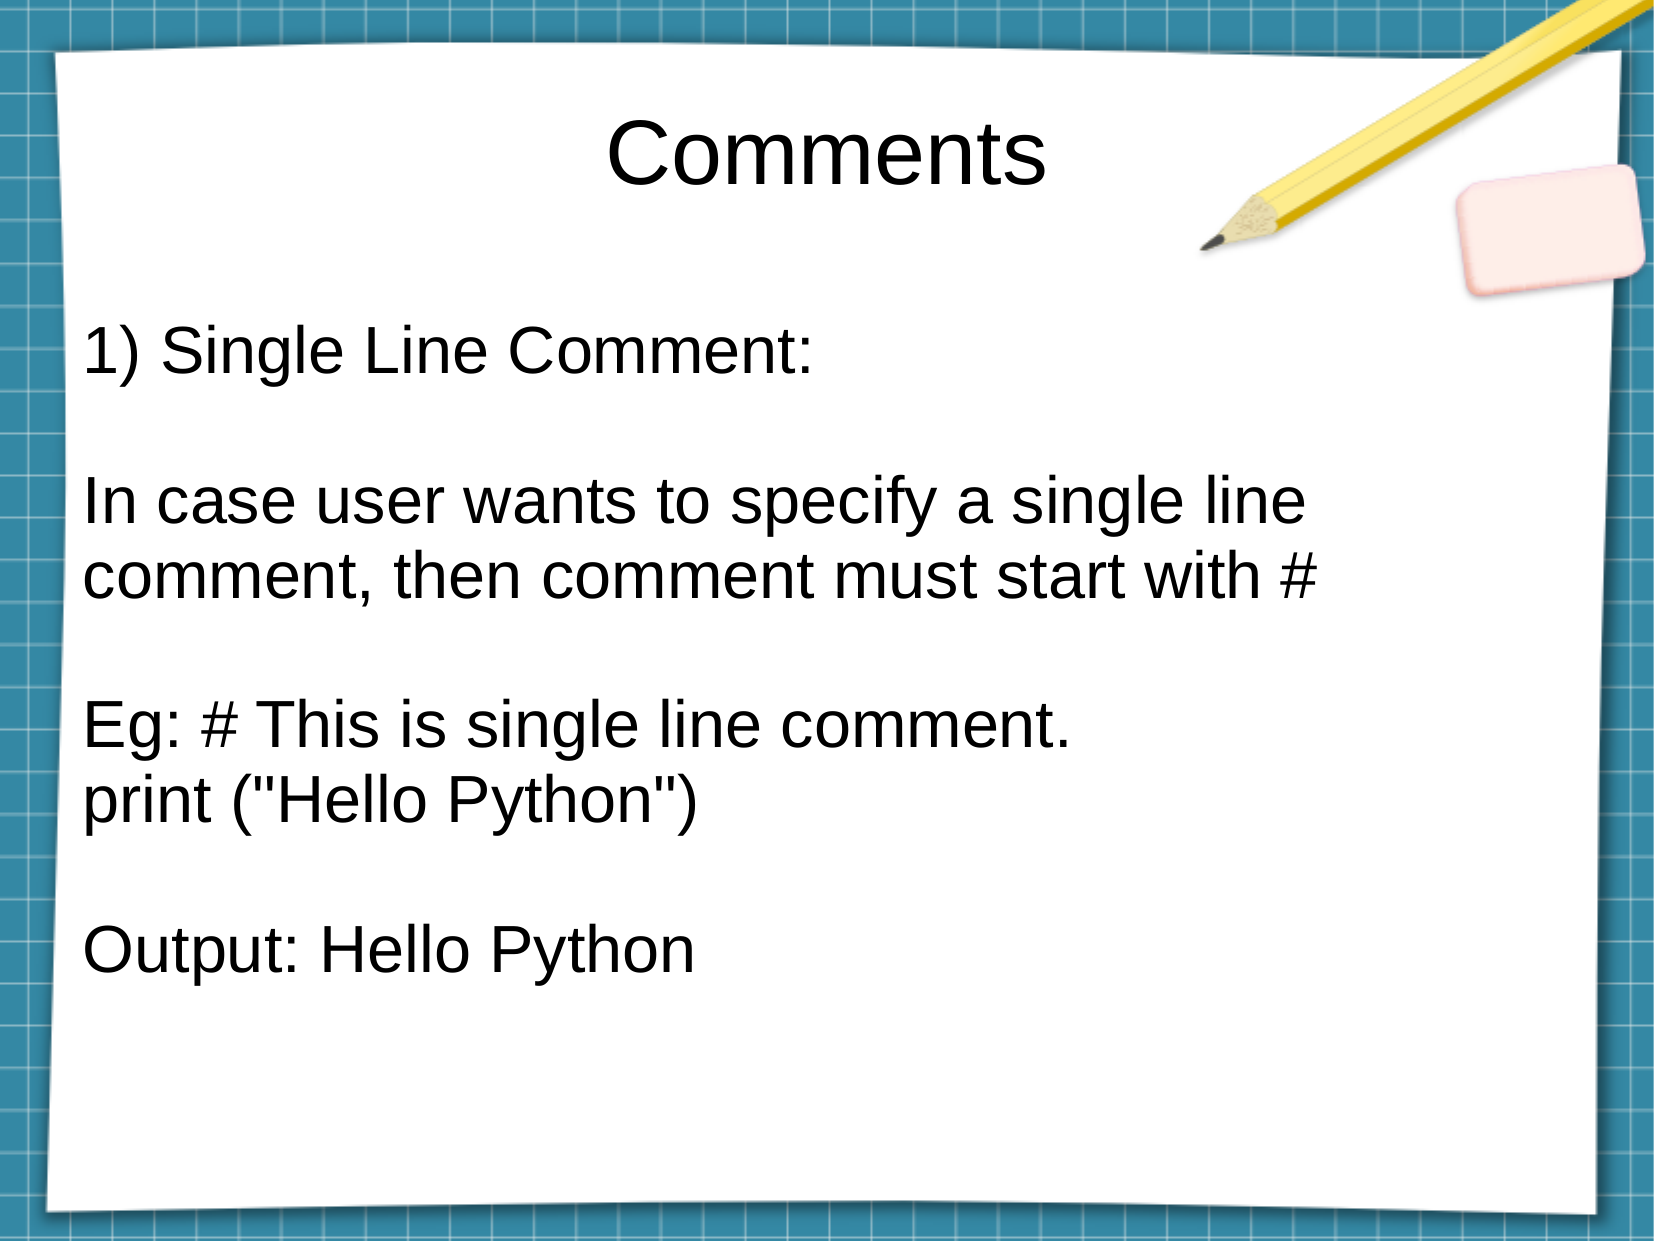

# Comments
1) Single Line Comment:
In case user wants to specify a single line comment, then comment must start with #
Eg: # This is single line comment.
print ("Hello Python")
Output: Hello Python